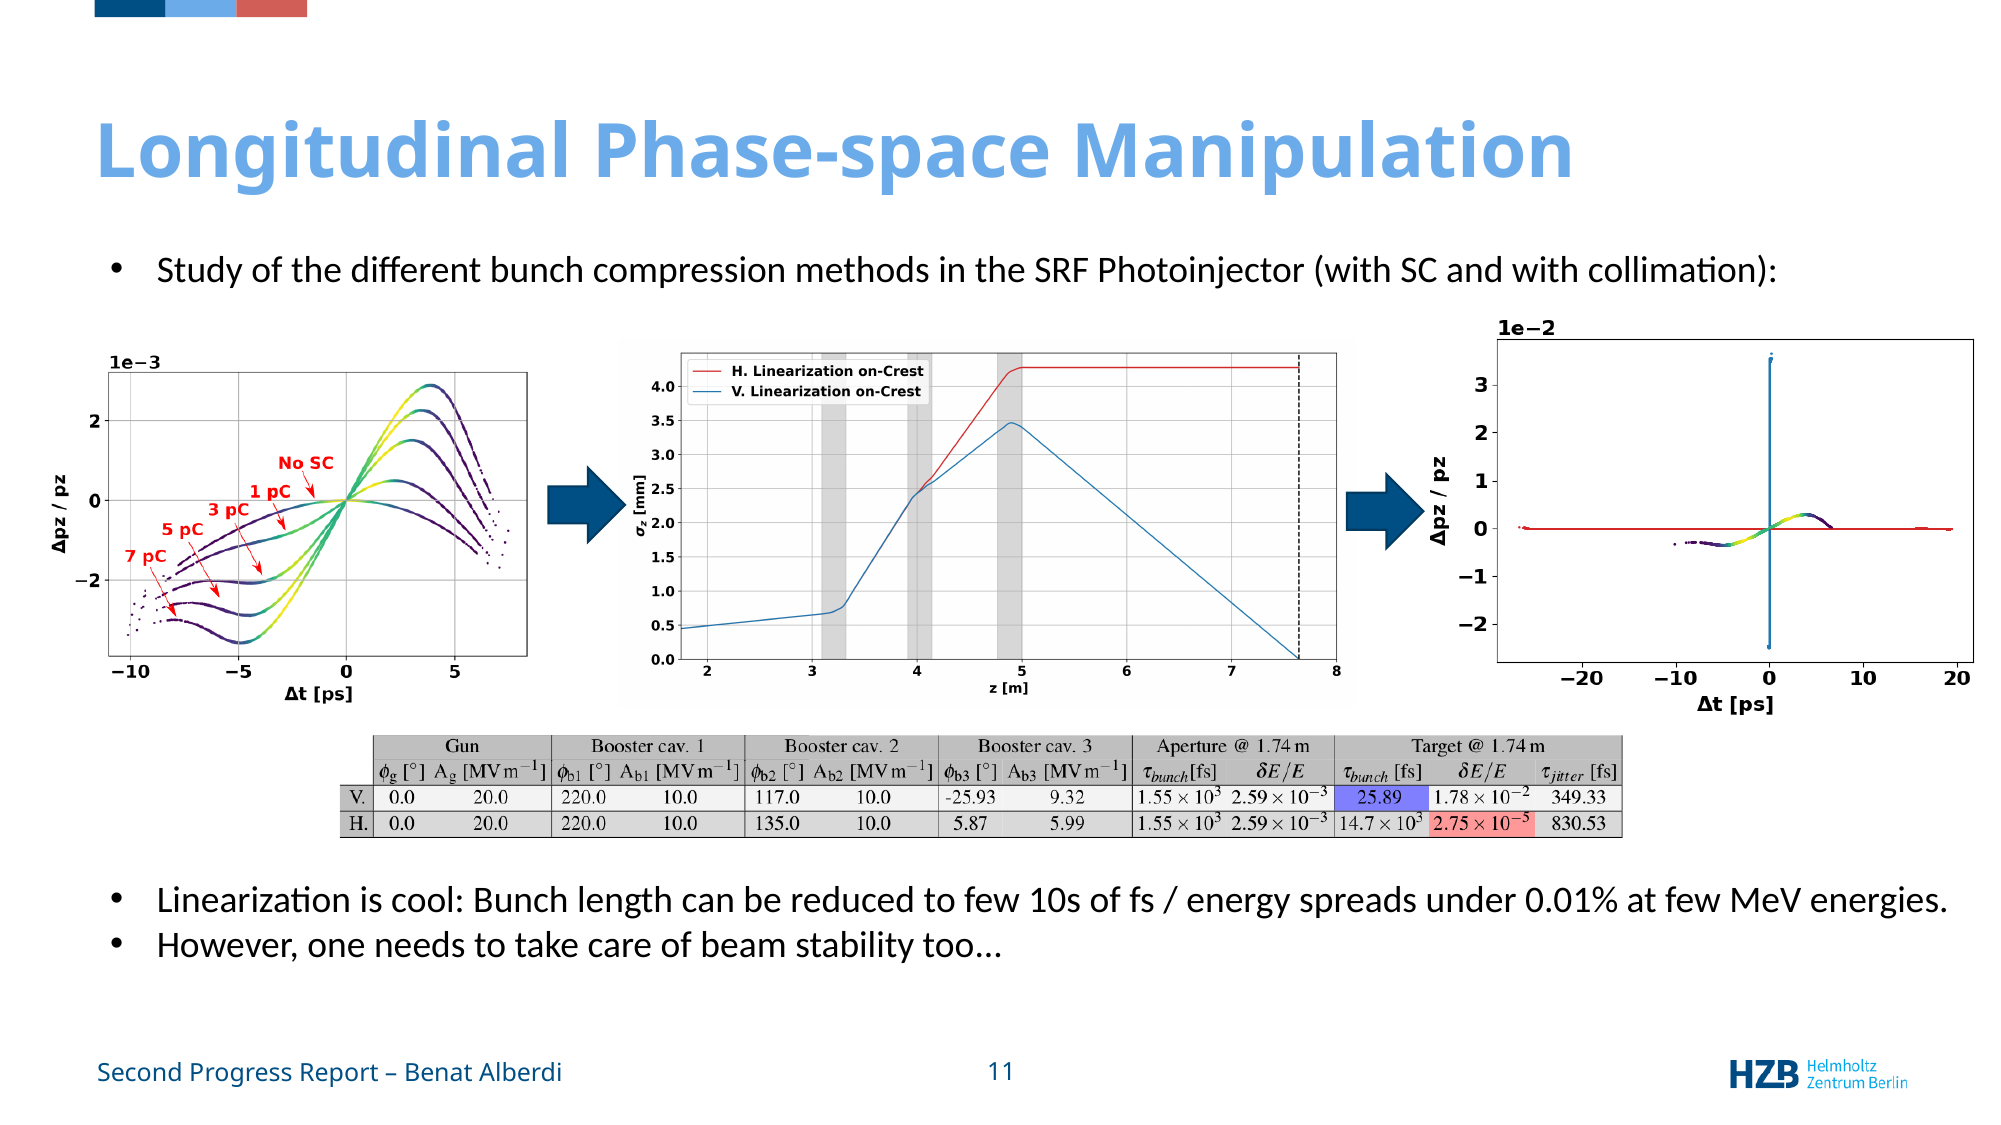

Longitudinal Phase-space Manipulation
Study of the different bunch compression methods in the SRF Photoinjector (with SC and with collimation):
Linearization is cool: Bunch length can be reduced to few 10s of fs / energy spreads under 0.01% at few MeV energies.
However, one needs to take care of beam stability too...
Second Progress Report – Benat Alberdi